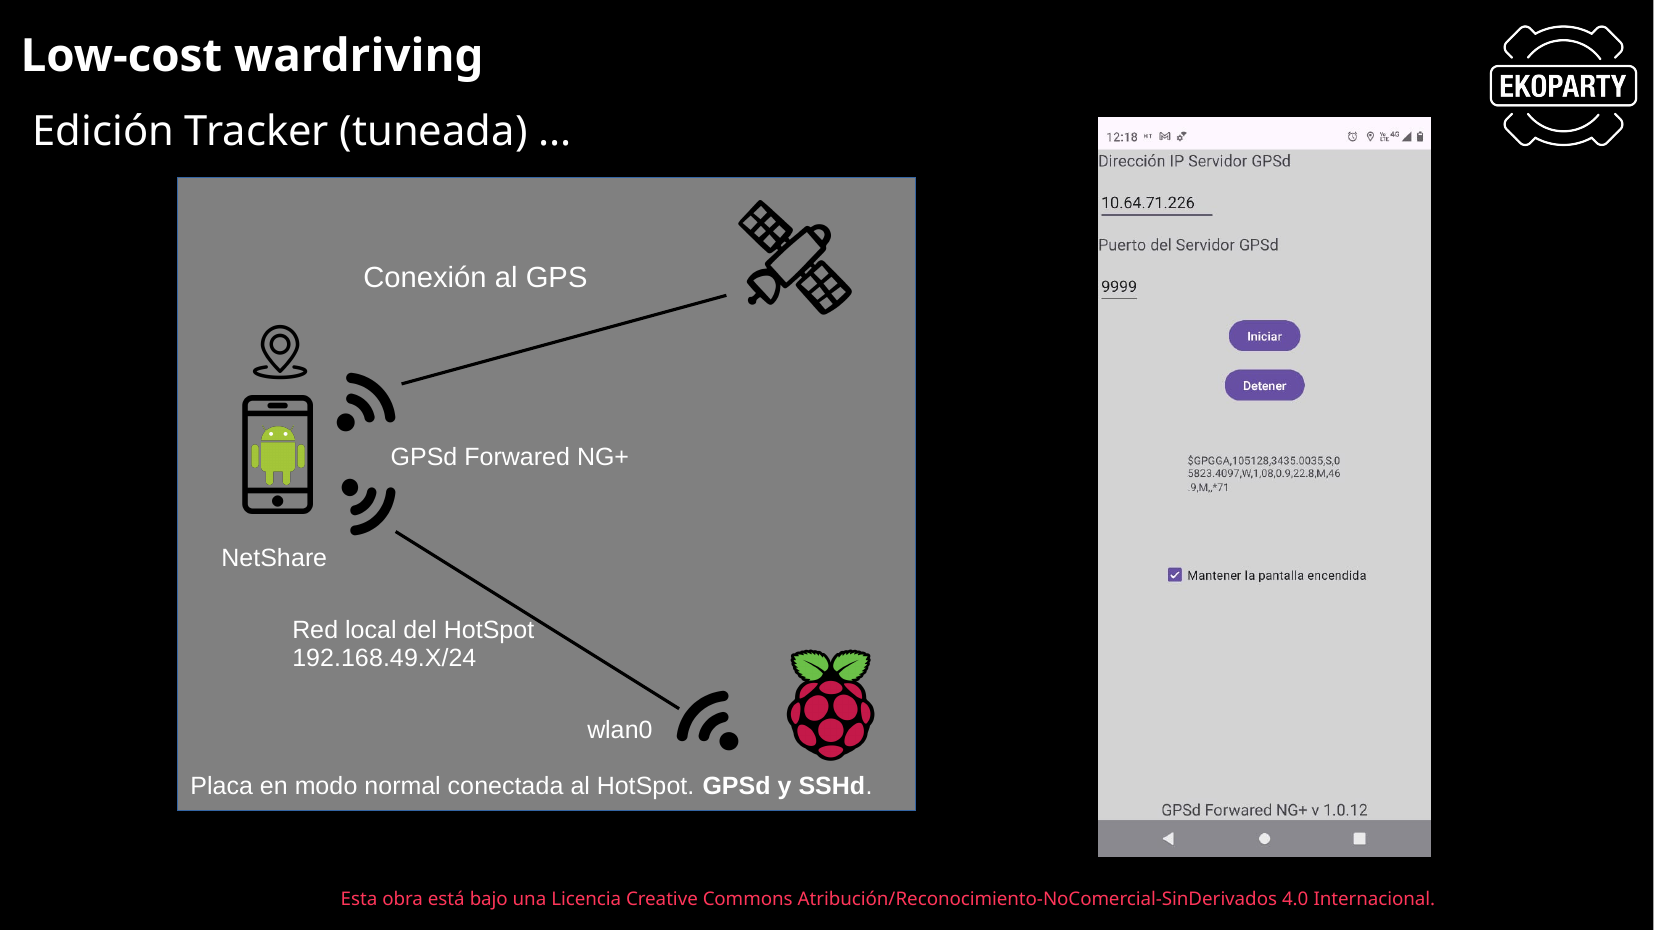

Low-cost wardriving
Edición Tracker (tuneada) ...
Conexión al GPS
GPSd Forwared NG+
NetShare
Red local del HotSpot
192.168.49.X/24
wlan0
Placa en modo normal conectada al HotSpot. GPSd y SSHd.
Esta obra está bajo una Licencia Creative Commons Atribución/Reconocimiento-NoComercial-SinDerivados 4.0 Internacional.